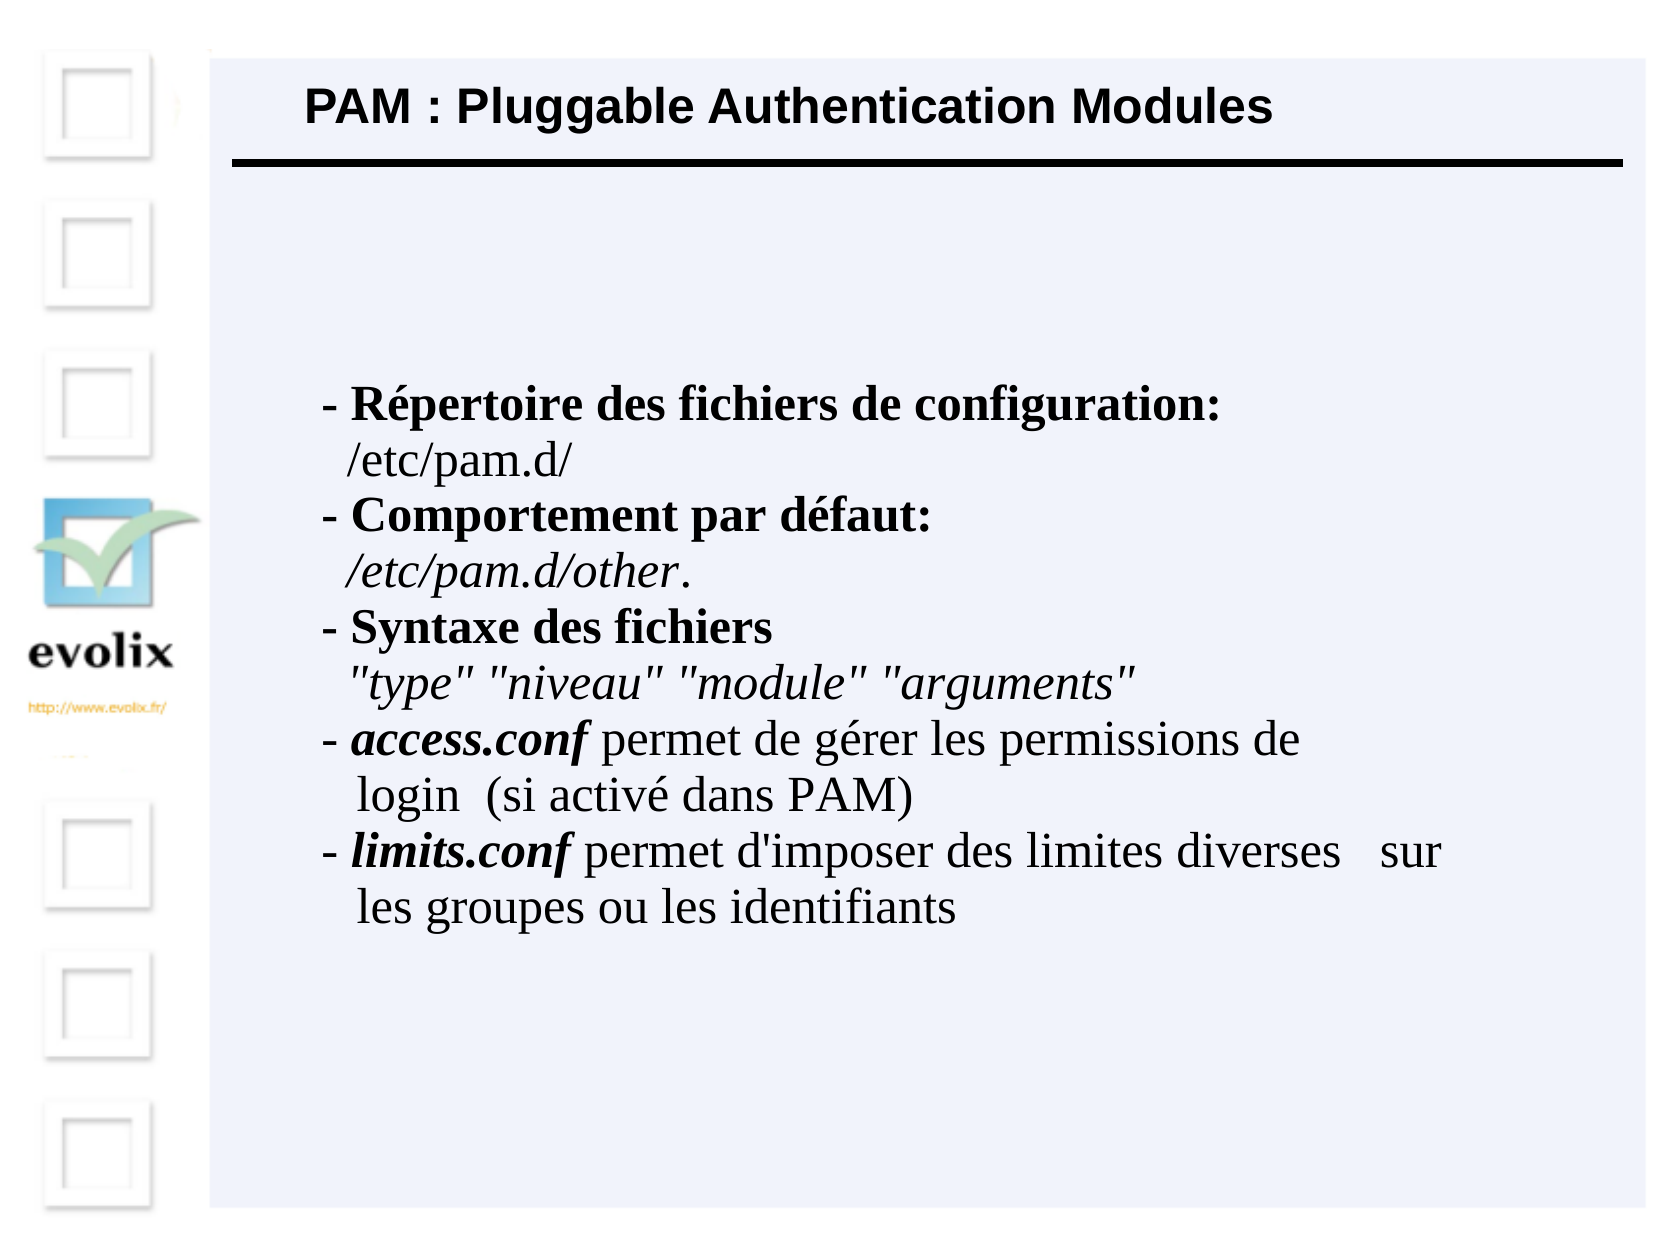

PAM : Pluggable Authentication Modules
# - Répertoire des fichiers de configuration:
 /etc/pam.d/
- Comportement par défaut:
 /etc/pam.d/other.
- Syntaxe des fichiers
 "type" "niveau" "module" "arguments"
- access.conf permet de gérer les permissions de login (si activé dans PAM)
- limits.conf permet d'imposer des limites diverses sur les groupes ou les identifiants